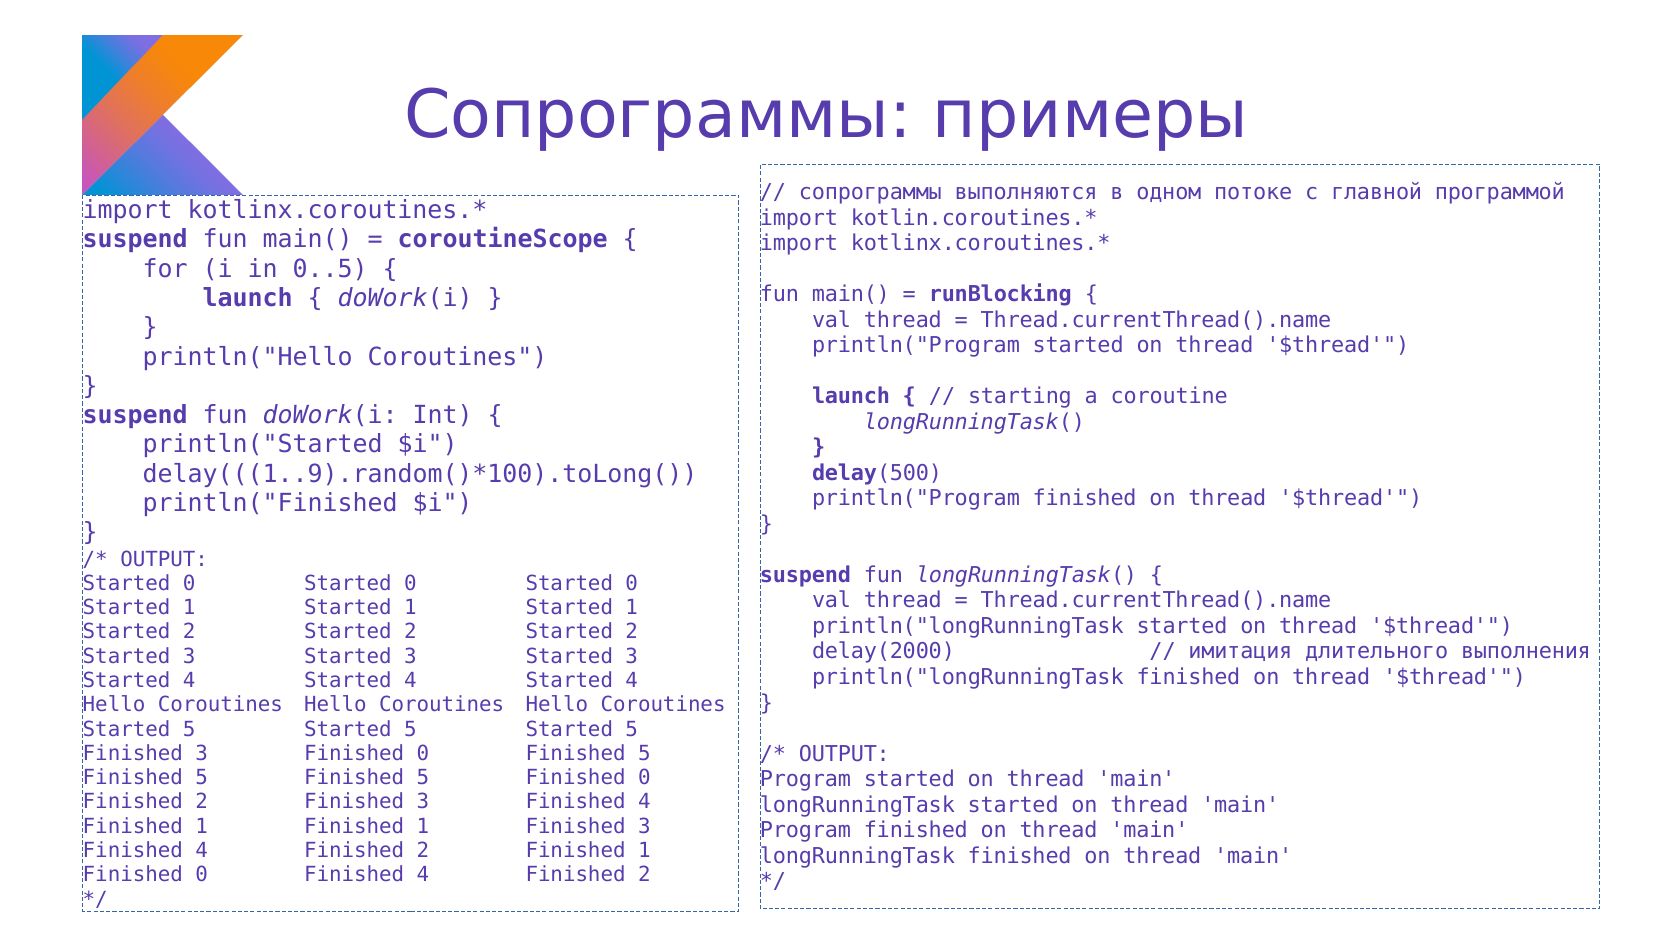

# Сопрограммы: примеры
// сопрограммы выполняются в одном потоке с главной программой
import kotlin.coroutines.*
import kotlinx.coroutines.*
fun main() = runBlocking {
 val thread = Thread.currentThread().name
 println("Program started on thread '$thread'")
 launch { // starting a coroutine
 longRunningTask()
 }
 delay(500)
 println("Program finished on thread '$thread'")
}
suspend fun longRunningTask() {
 val thread = Thread.currentThread().name
 println("longRunningTask started on thread '$thread'")
 delay(2000) // имитация длительного выполнения
 println("longRunningTask finished on thread '$thread'")
}
/* OUTPUT:
Program started on thread 'main'
longRunningTask started on thread 'main'
Program finished on thread 'main'
longRunningTask finished on thread 'main'
*/
import kotlinx.coroutines.*
suspend fun main() = coroutineScope {
 for (i in 0..5) {
 launch { doWork(i) }
 }
 println("Hello Coroutines")
}
suspend fun doWork(i: Int) {
 println("Started $i")
 delay(((1..9).random()*100).toLong())
 println("Finished $i")
}
/* OUTPUT:
Started 0		Started 0		Started 0
Started 1		Started 1		Started 1
Started 2		Started 2		Started 2
Started 3		Started 3		Started 3
Started 4		Started 4		Started 4
Hello Coroutines	Hello Coroutines	Hello Coroutines
Started 5		Started 5		Started 5
Finished 3		Finished 0		Finished 5
Finished 5		Finished 5		Finished 0
Finished 2		Finished 3		Finished 4
Finished 1		Finished 1		Finished 3
Finished 4		Finished 2		Finished 1
Finished 0		Finished 4		Finished 2
*/